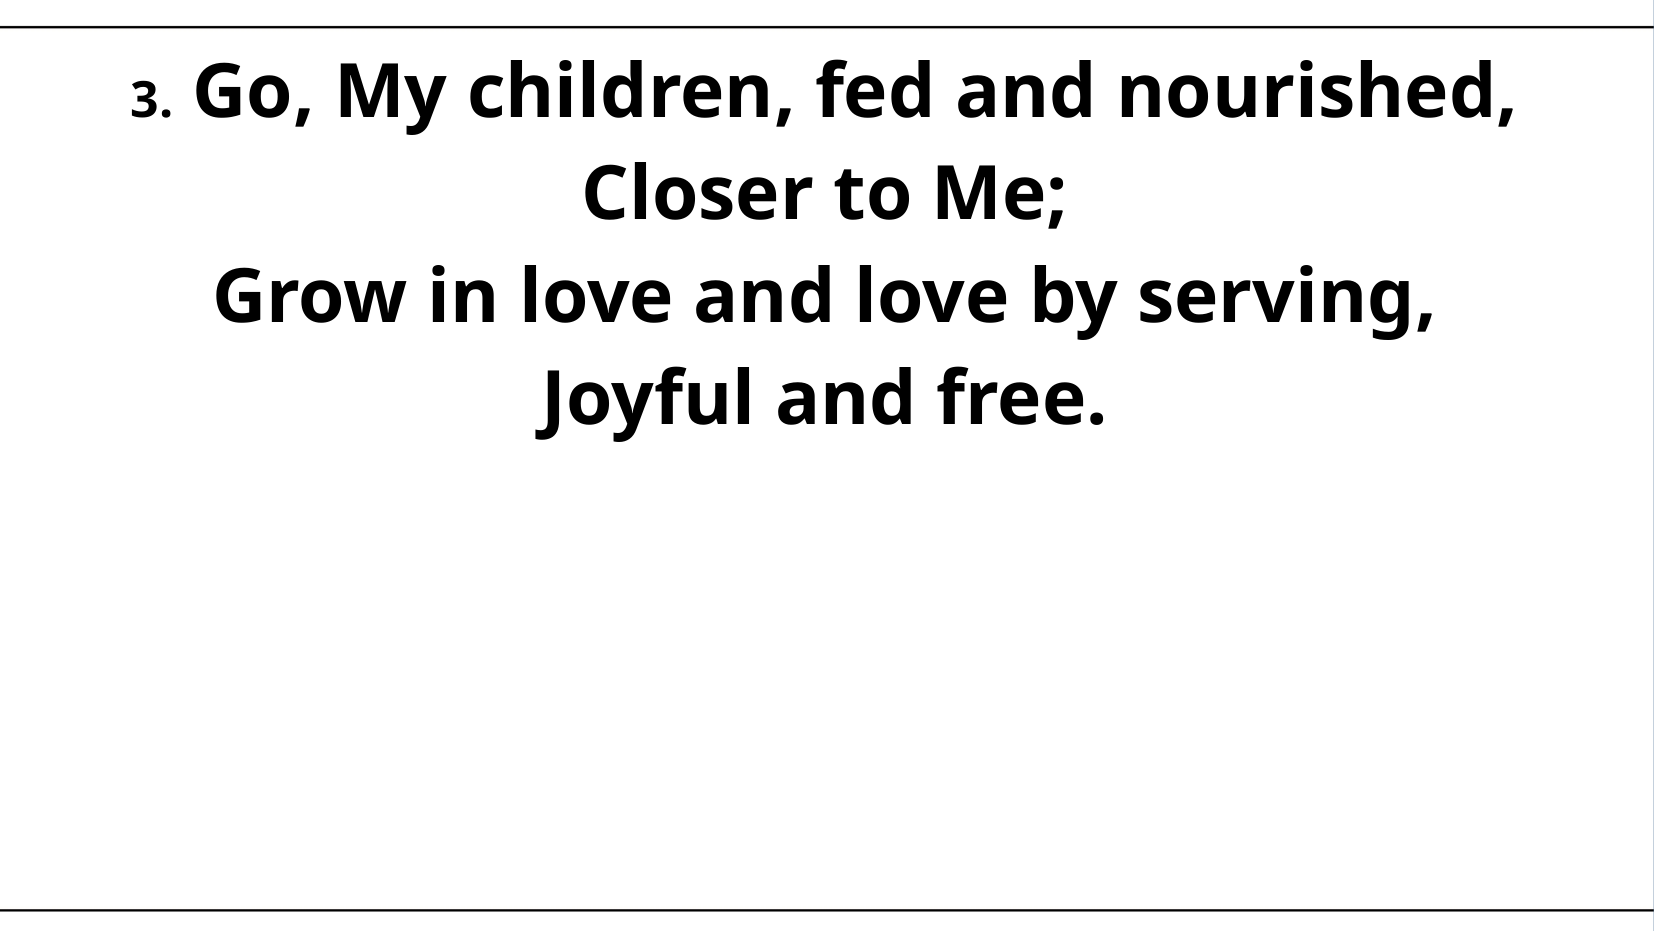

3. Go, My children, fed and nourished,
Closer to Me;
Grow in love and love by serving,
Joyful and free.